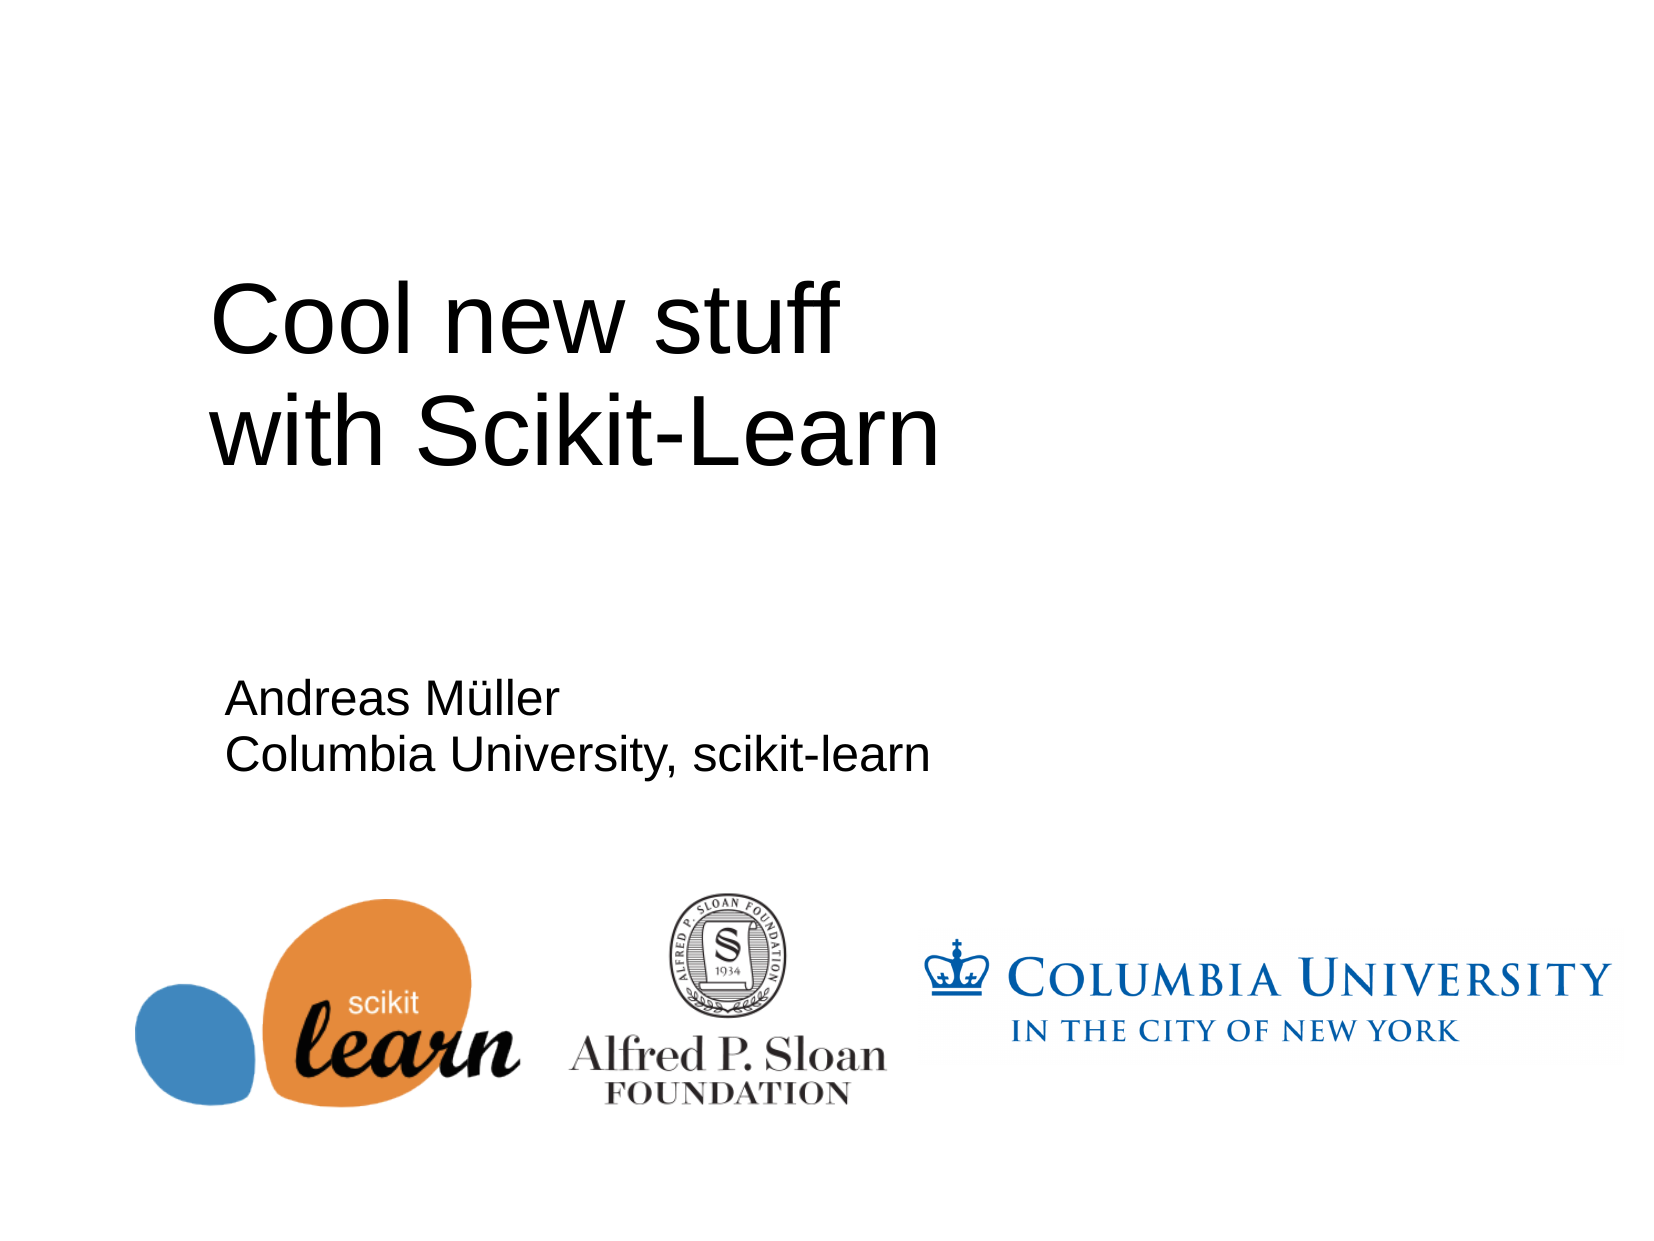

Cool new stuff
with Scikit-Learn
Andreas Müller
Columbia University, scikit-learn